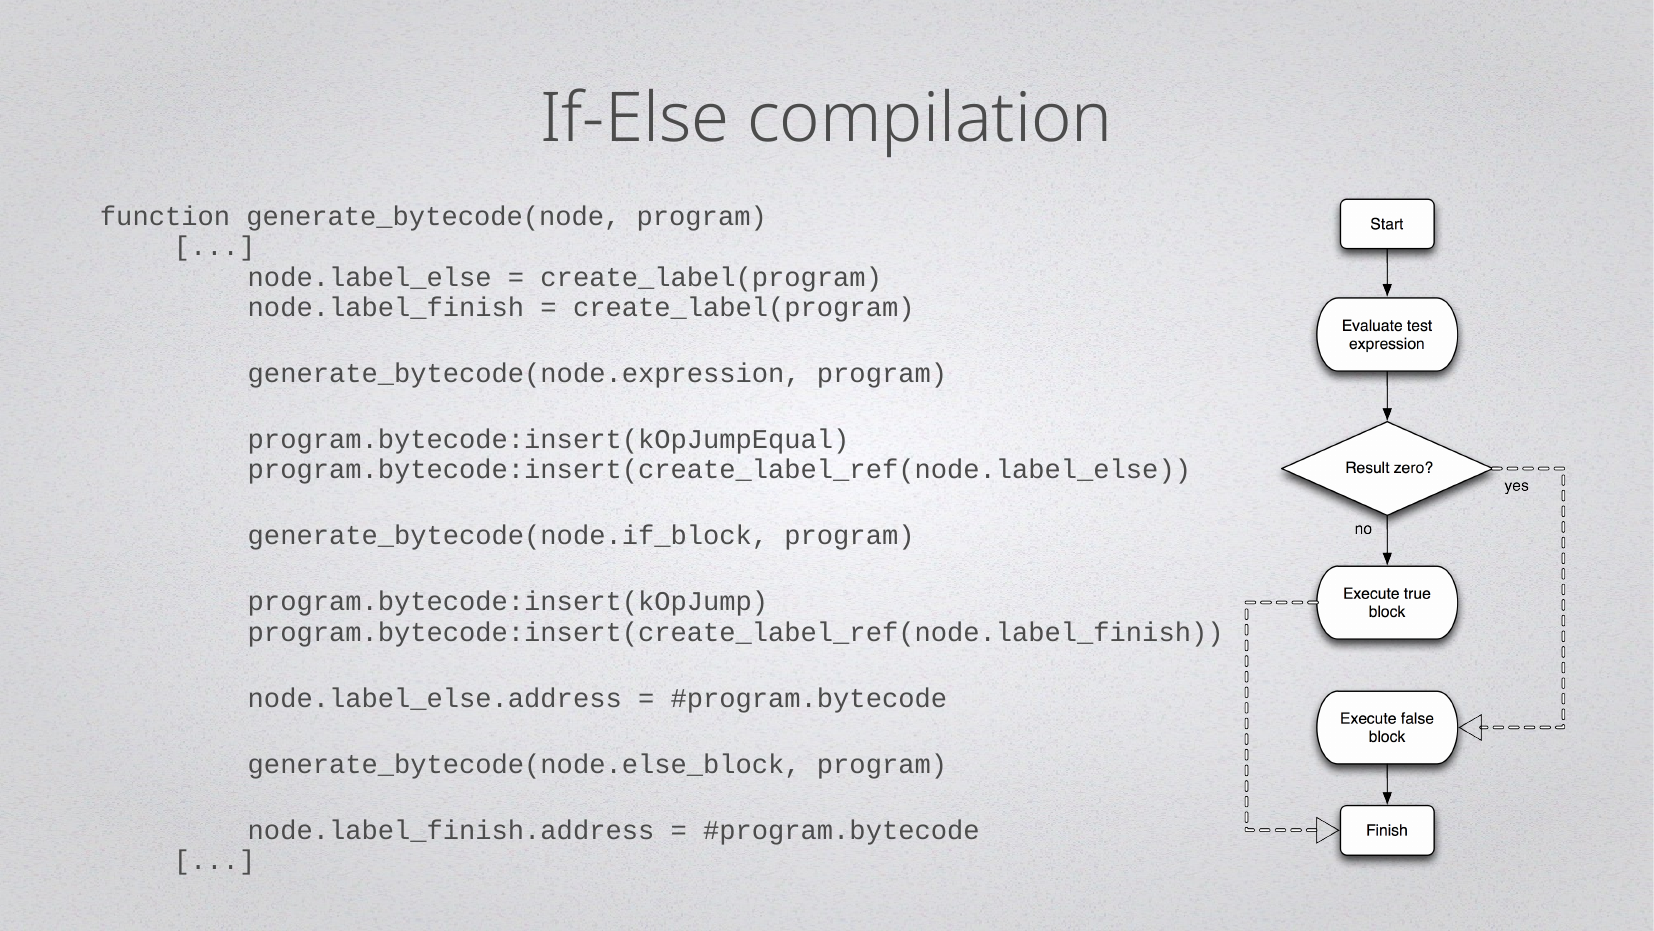

# If-Else compilation
function generate_bytecode(node, program)
	[...]
		node.label_else = create_label(program)
		node.label_finish = create_label(program)
		generate_bytecode(node.expression, program)
		program.bytecode:insert(kOpJumpEqual)
		program.bytecode:insert(create_label_ref(node.label_else))
		generate_bytecode(node.if_block, program)
		program.bytecode:insert(kOpJump)
		program.bytecode:insert(create_label_ref(node.label_finish))
		node.label_else.address = #program.bytecode
		generate_bytecode(node.else_block, program)
		node.label_finish.address = #program.bytecode
	[...]